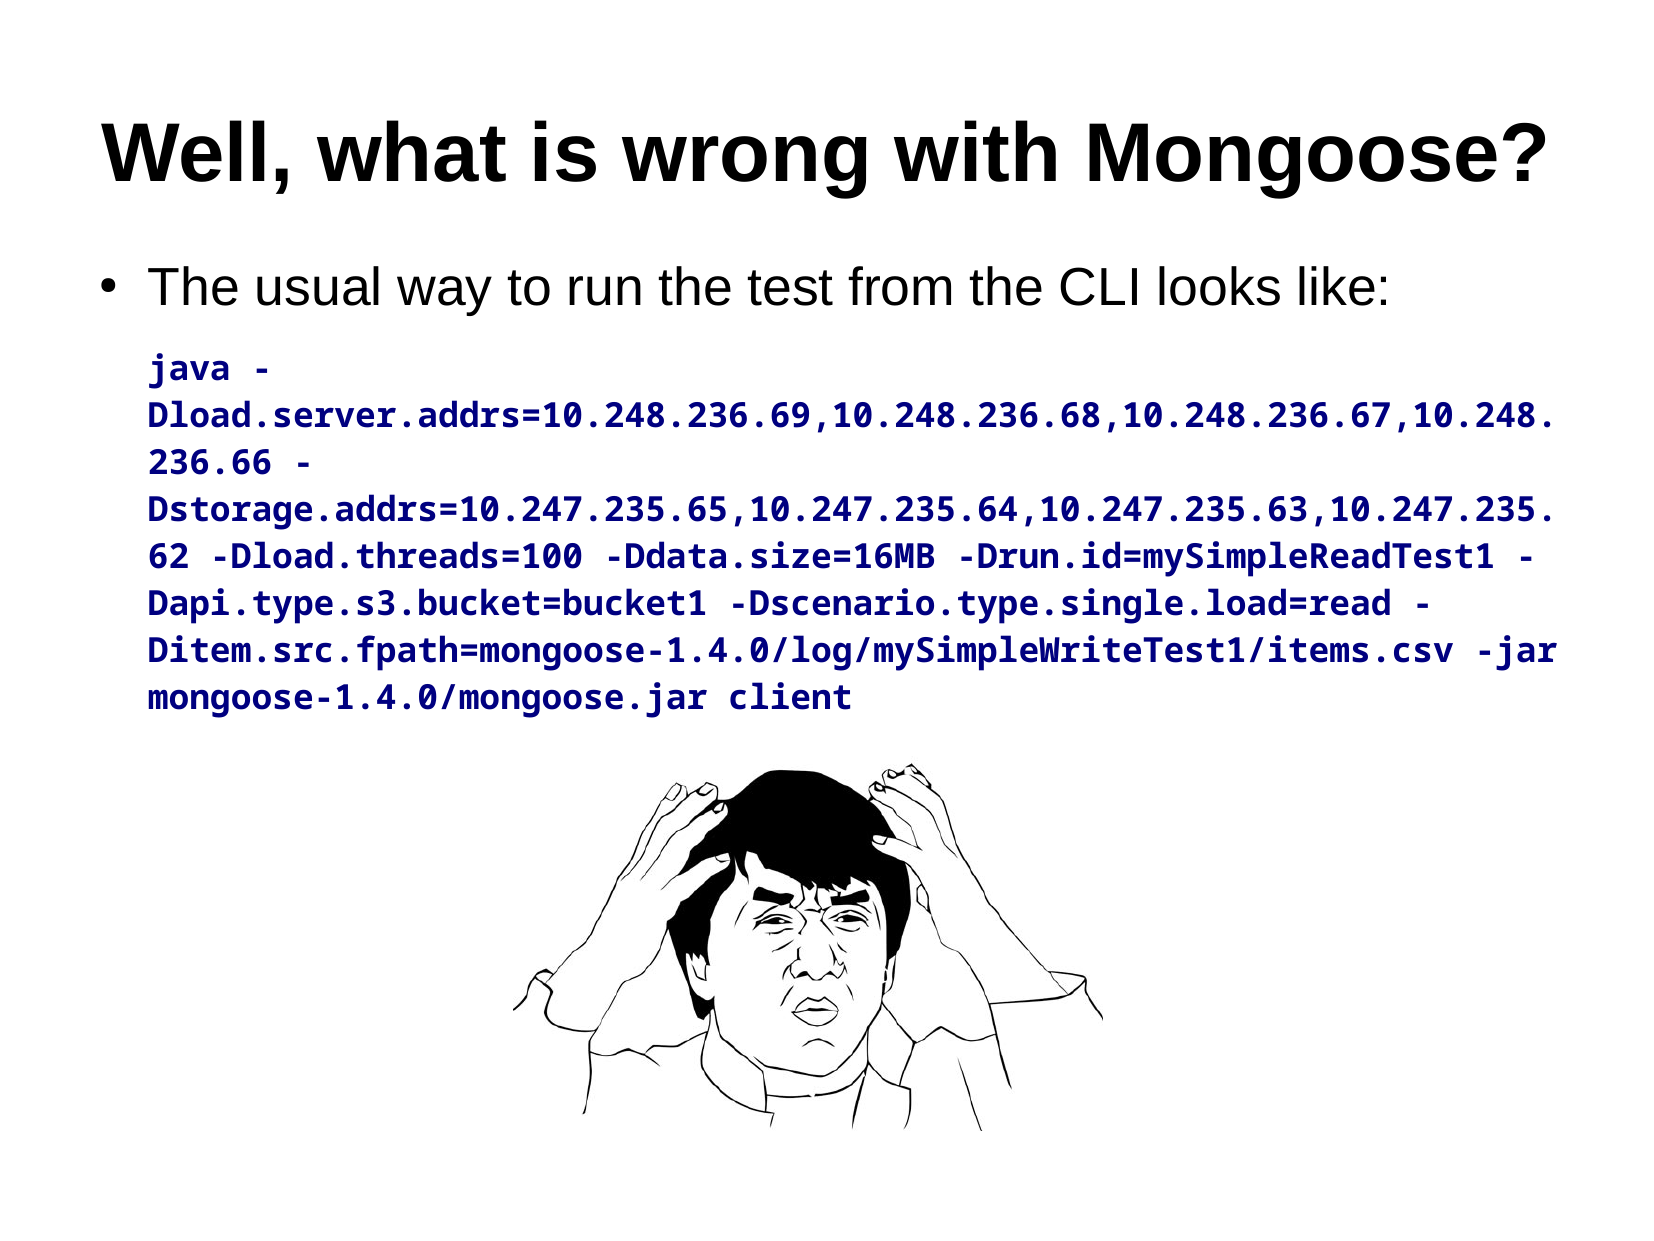

# Well, what is wrong with Mongoose?
The usual way to run the test from the CLI looks like:
java -Dload.server.addrs=10.248.236.69,10.248.236.68,10.248.236.67,10.248.236.66 -Dstorage.addrs=10.247.235.65,10.247.235.64,10.247.235.63,10.247.235.62 -Dload.threads=100 -Ddata.size=16MB -Drun.id=mySimpleReadTest1 -Dapi.type.s3.bucket=bucket1 -Dscenario.type.single.load=read -Ditem.src.fpath=mongoose-1.4.0/log/mySimpleWriteTest1/items.csv -jar mongoose-1.4.0/mongoose.jar client